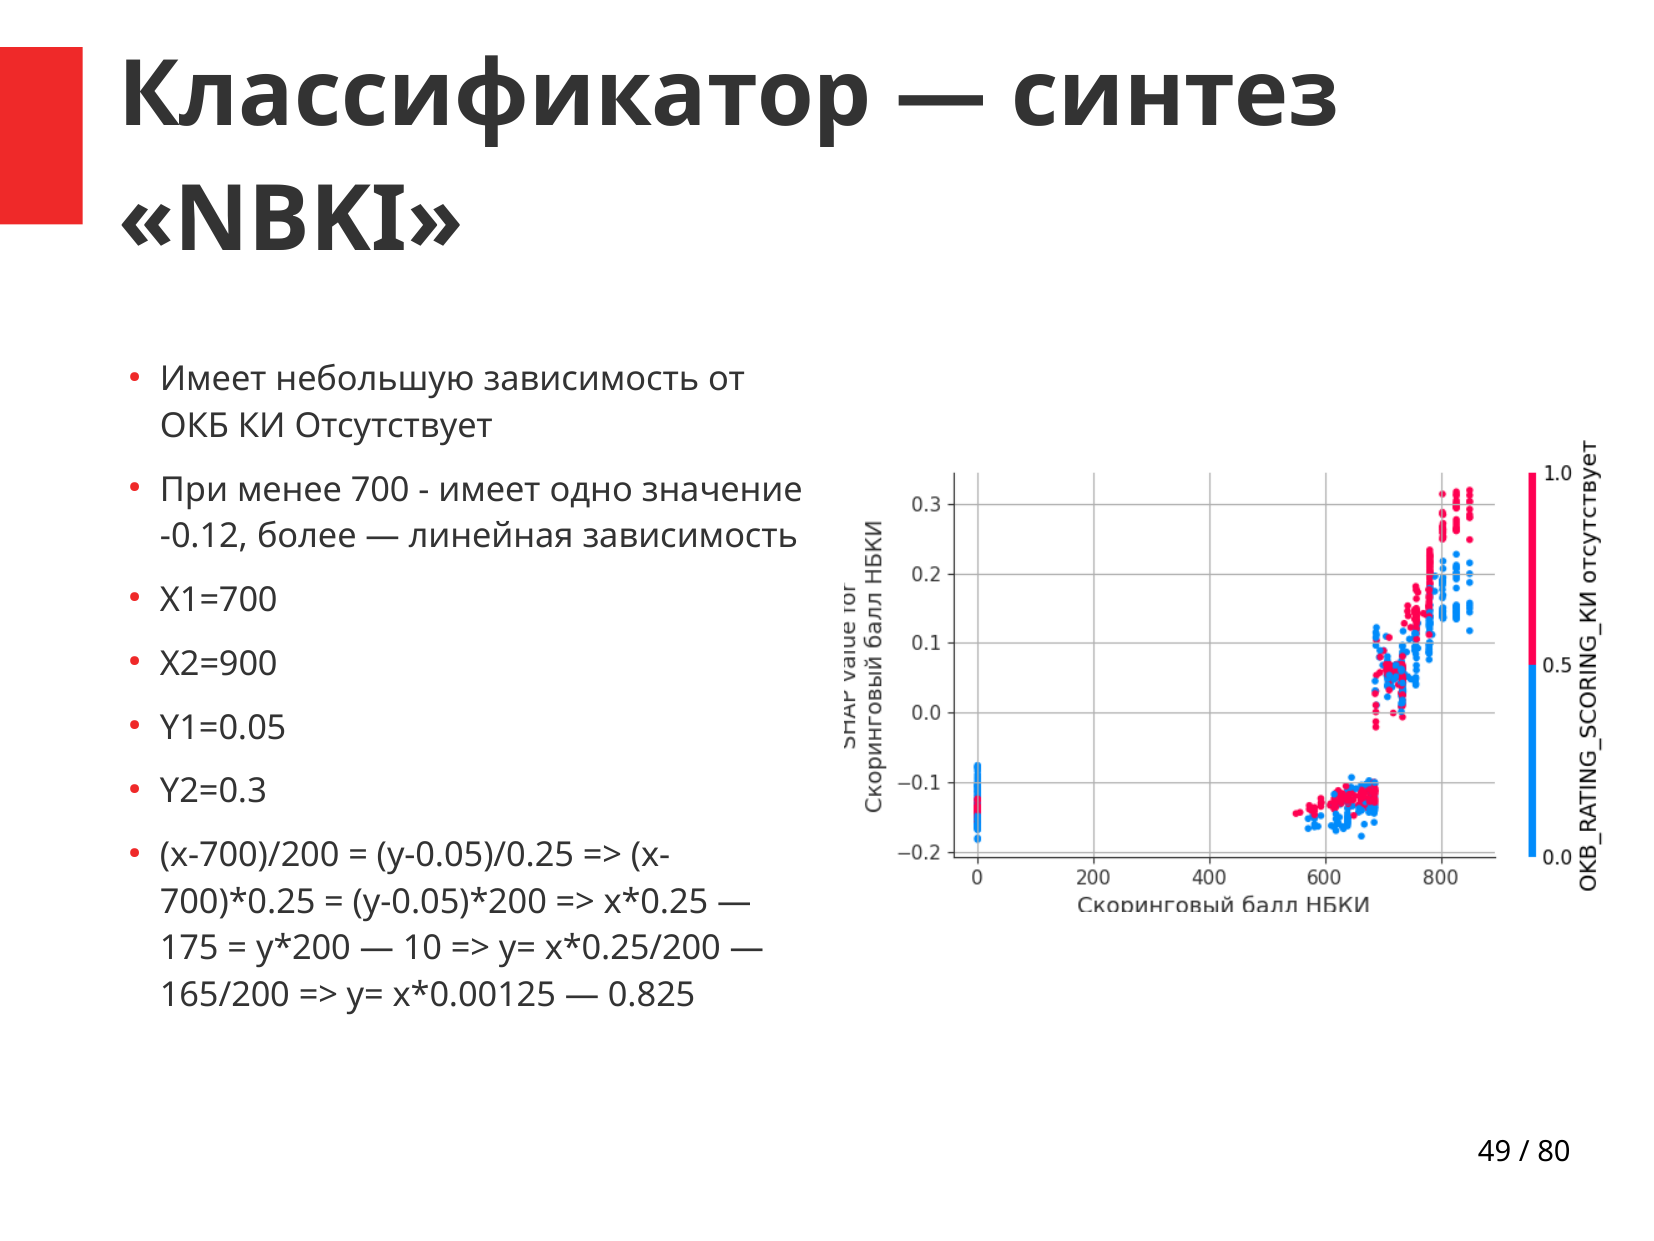

# Классификатор — синтез «NBKI»
Имеет небольшую зависимость от ОКБ КИ Отсутствует
При менее 700 - имеет одно значение -0.12, более — линейная зависимость
X1=700
X2=900
Y1=0.05
Y2=0.3
(x-700)/200 = (y-0.05)/0.25 => (x-700)*0.25 = (y-0.05)*200 => x*0.25 — 175 = y*200 — 10 => y= x*0.25/200 — 165/200 => y= x*0.00125 — 0.825
49